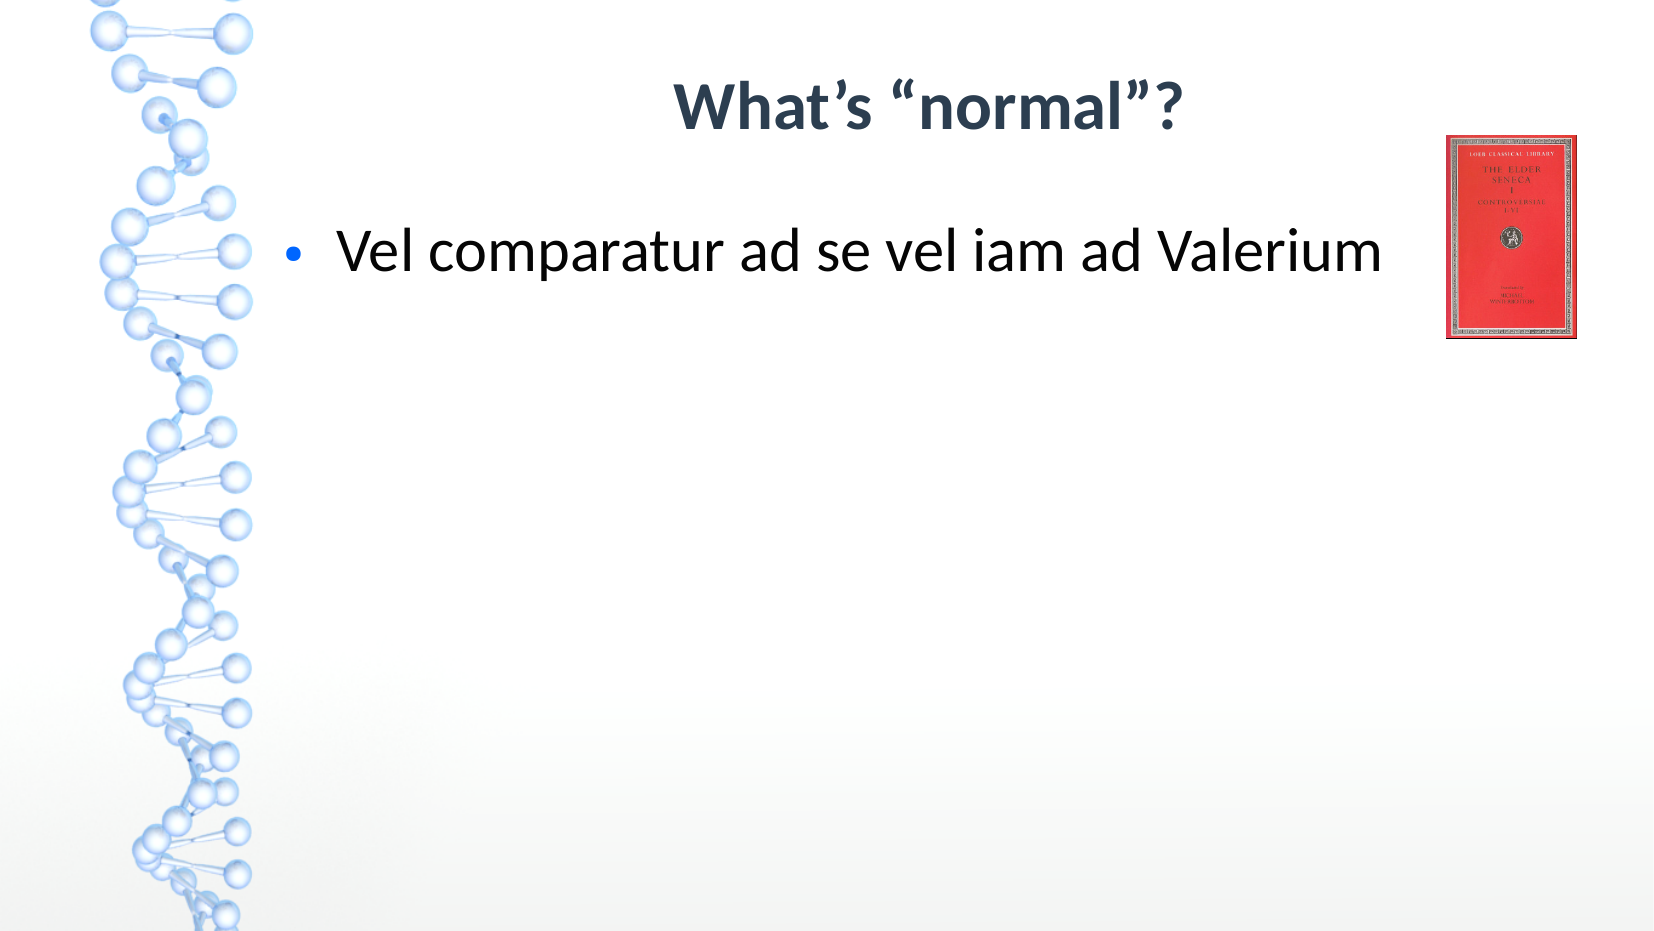

# What’s “normal”?
Vel comparatur ad se vel iam ad Valerium